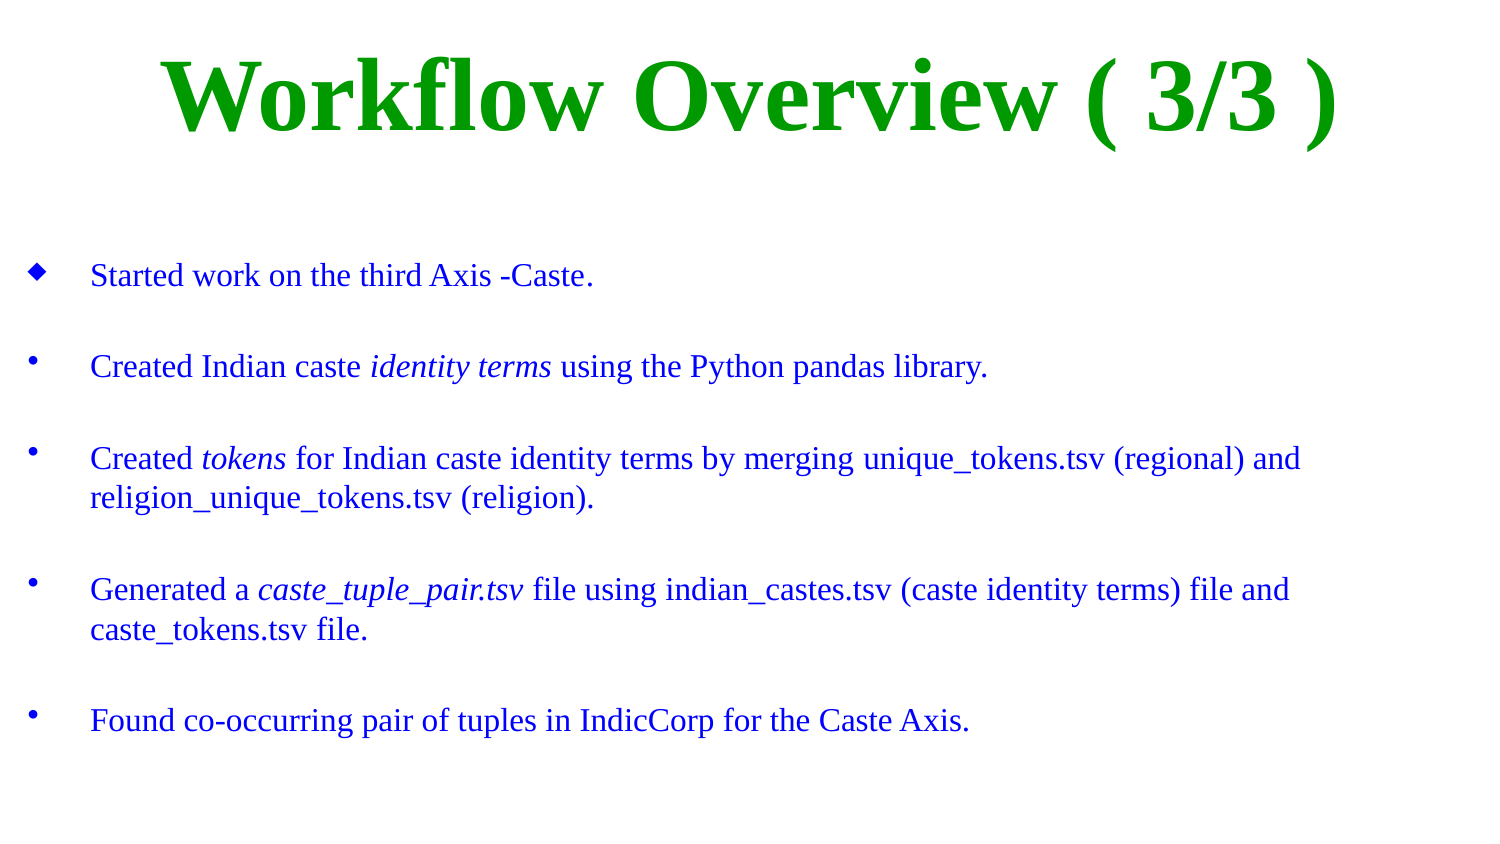

# Workflow Overview ( 3/3 )
Started work on the third Axis -Caste.
Created Indian caste identity terms using the Python pandas library.
Created tokens for Indian caste identity terms by merging unique_tokens.tsv (regional) and religion_unique_tokens.tsv (religion).
Generated a caste_tuple_pair.tsv file using indian_castes.tsv (caste identity terms) file and caste_tokens.tsv file.
Found co-occurring pair of tuples in IndicCorp for the Caste Axis.